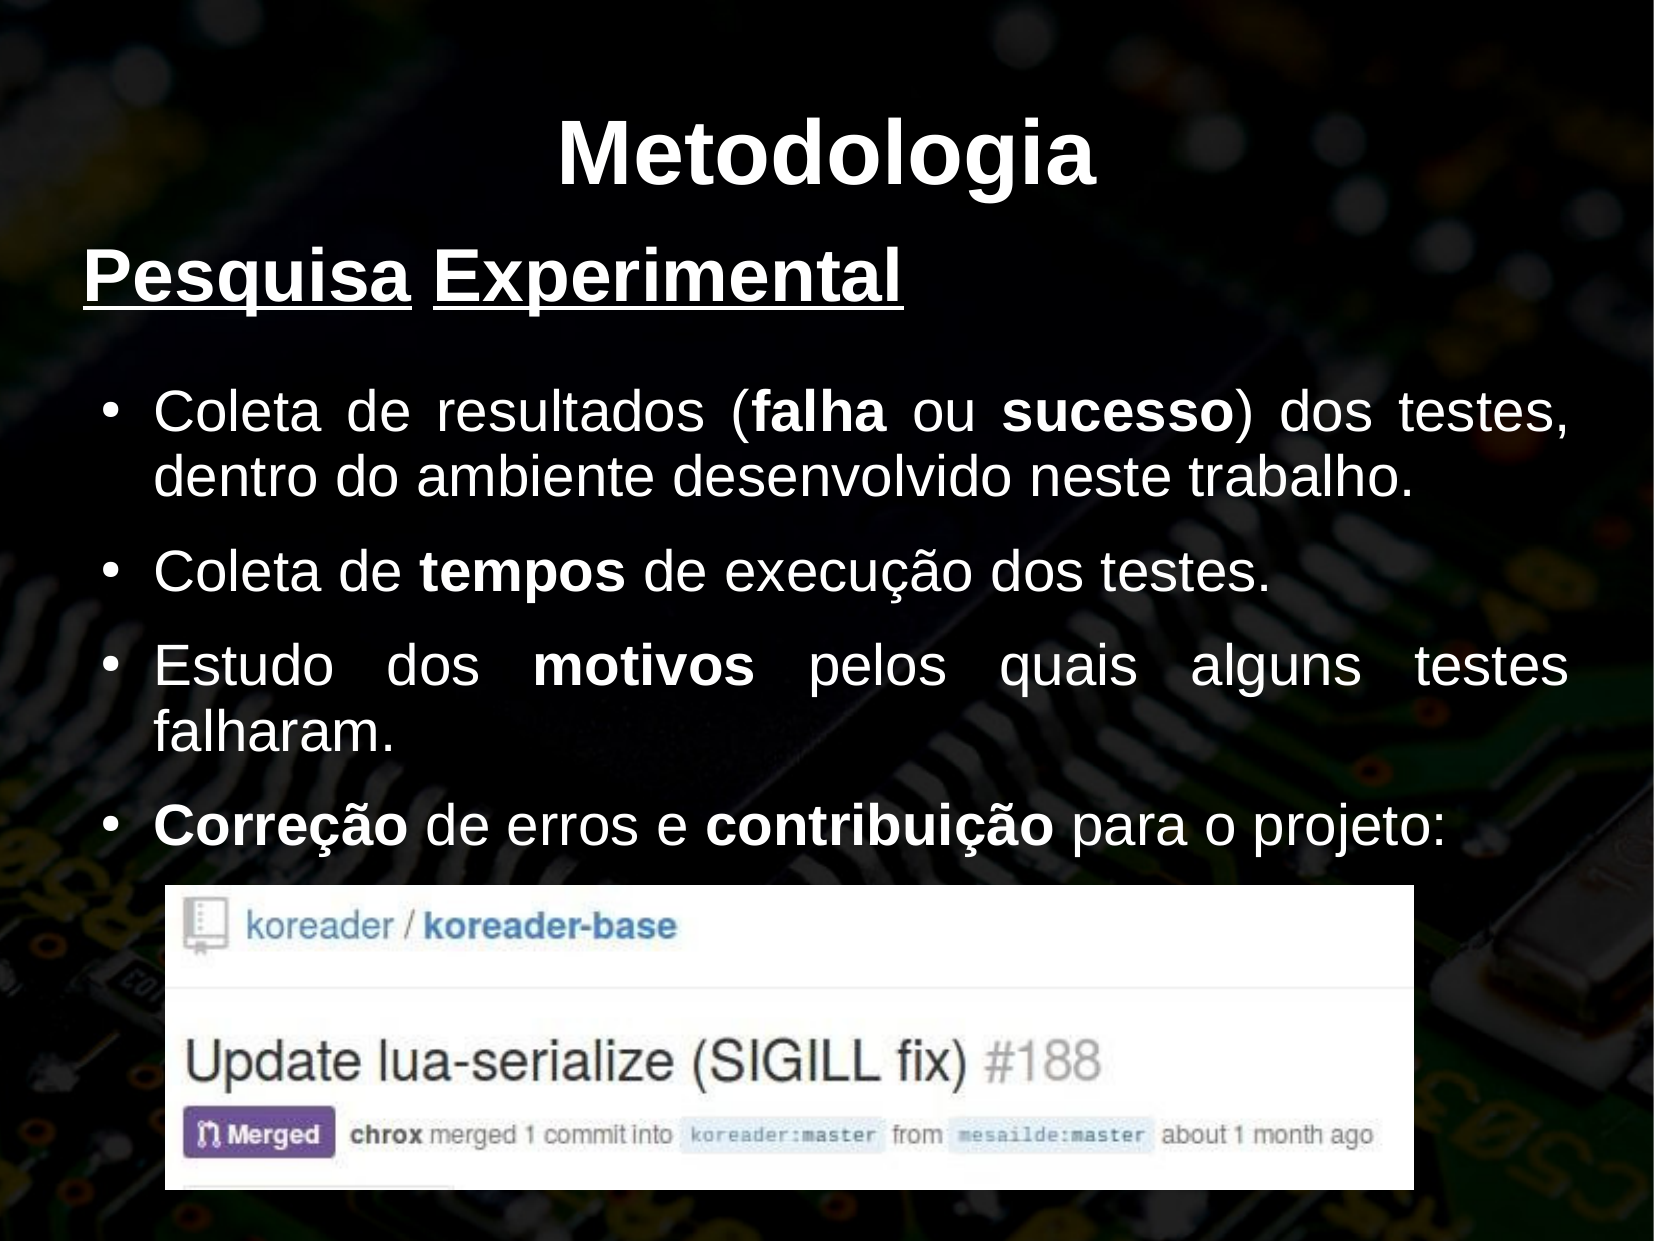

# Metodologia
Pesquisa Experimental
Coleta de resultados (falha ou sucesso) dos testes, dentro do ambiente desenvolvido neste trabalho.
Coleta de tempos de execução dos testes.
Estudo dos motivos pelos quais alguns testes falharam.
Correção de erros e contribuição para o projeto: